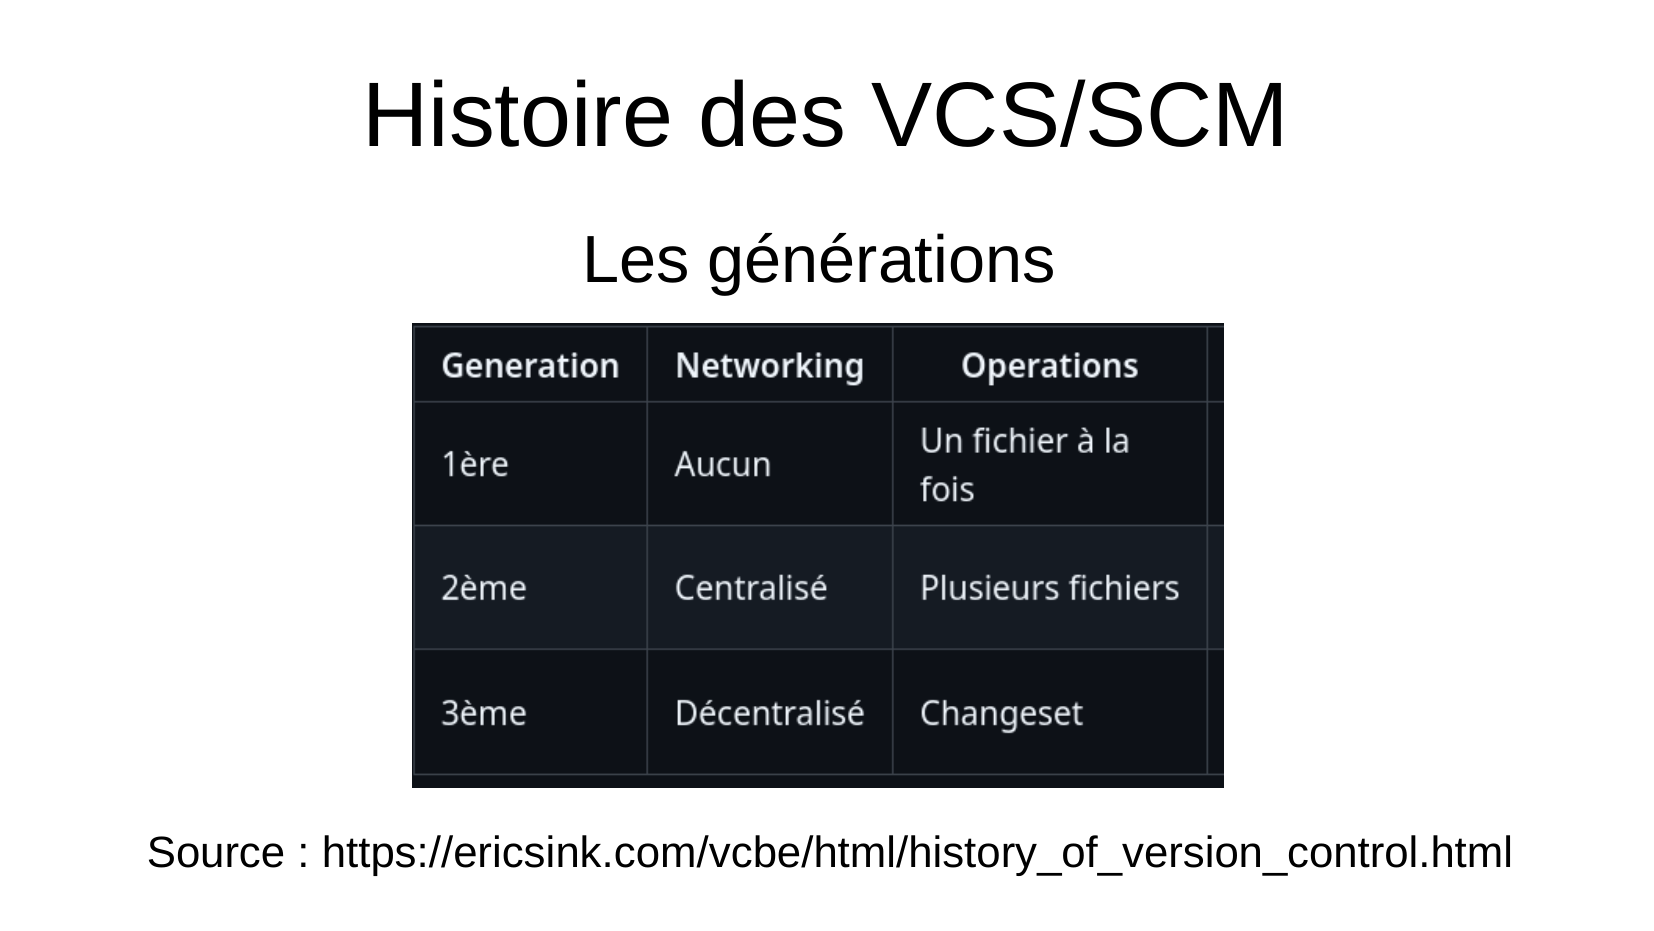

Histoire des VCS/SCM
# Les générations
Source : https://ericsink.com/vcbe/html/history_of_version_control.html